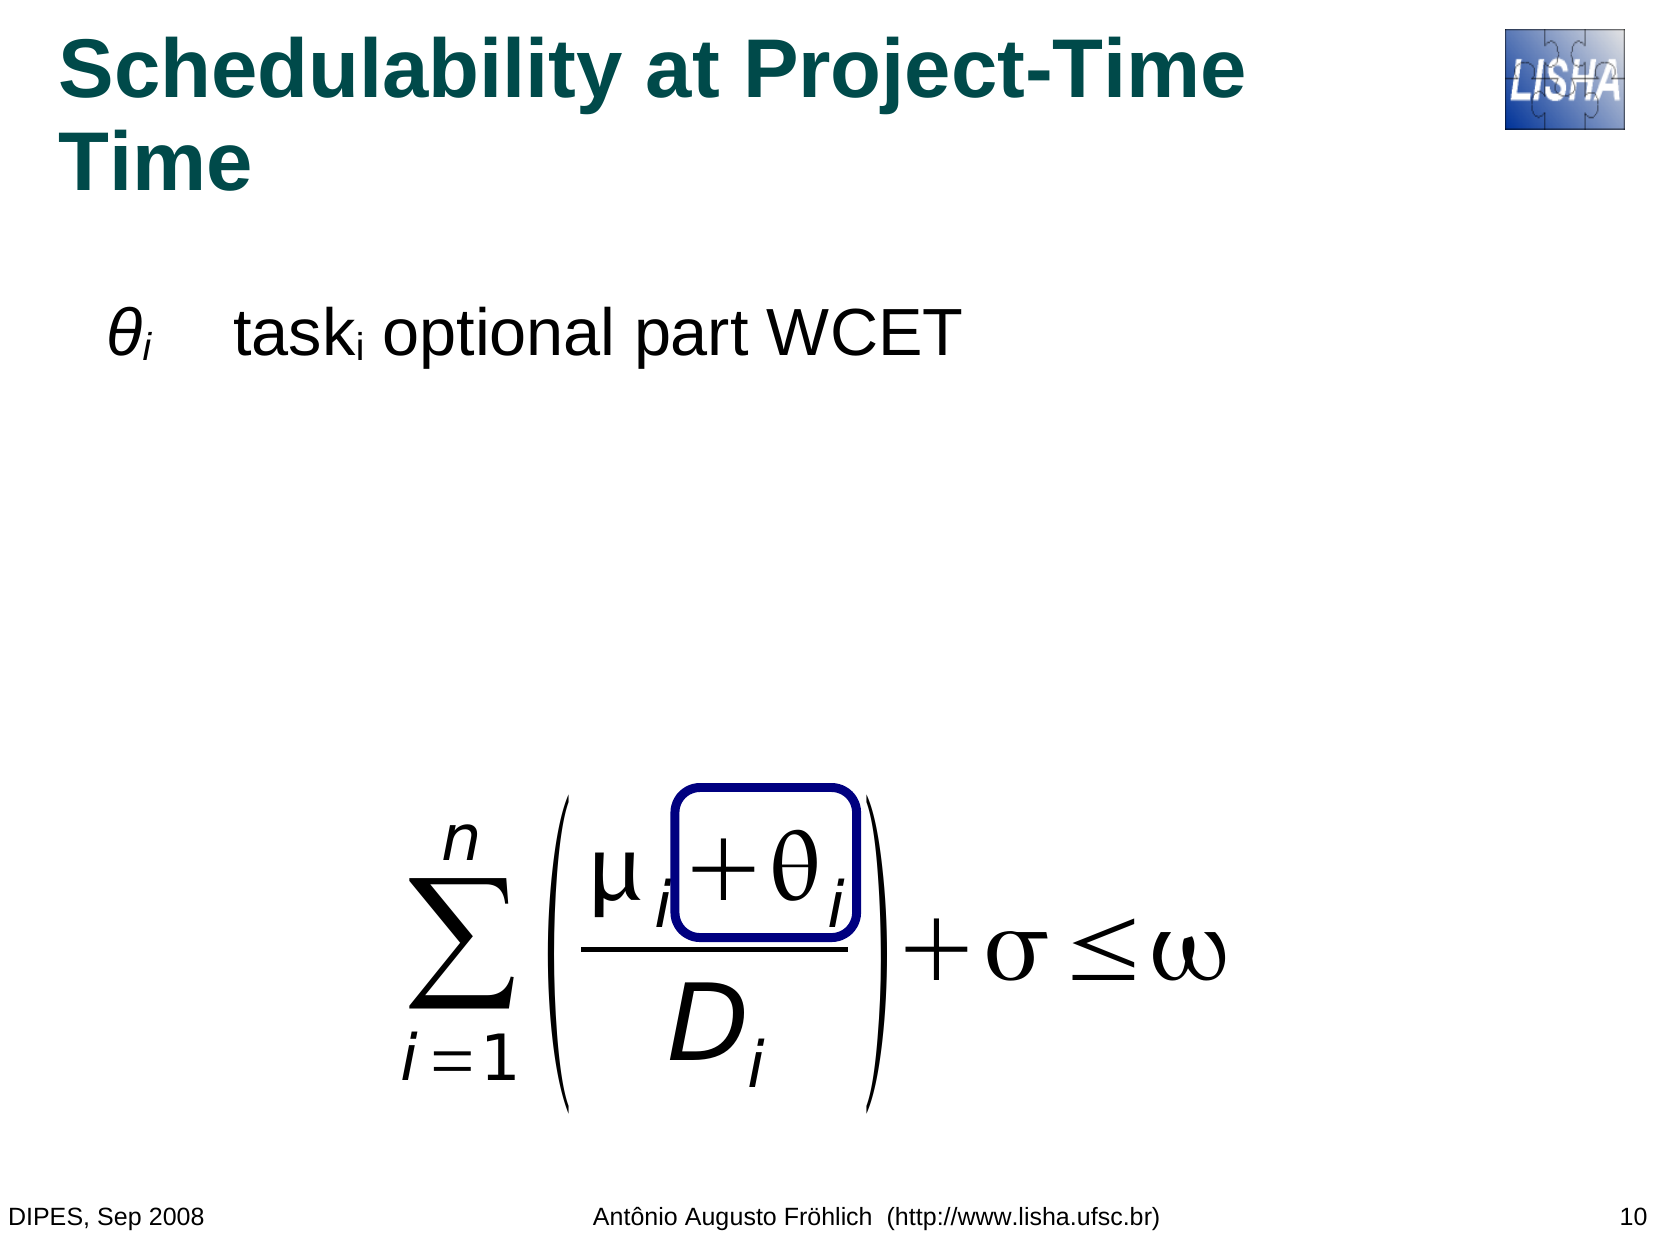

# Schedulability at Project-Time Time
θi	taski optional part WCET